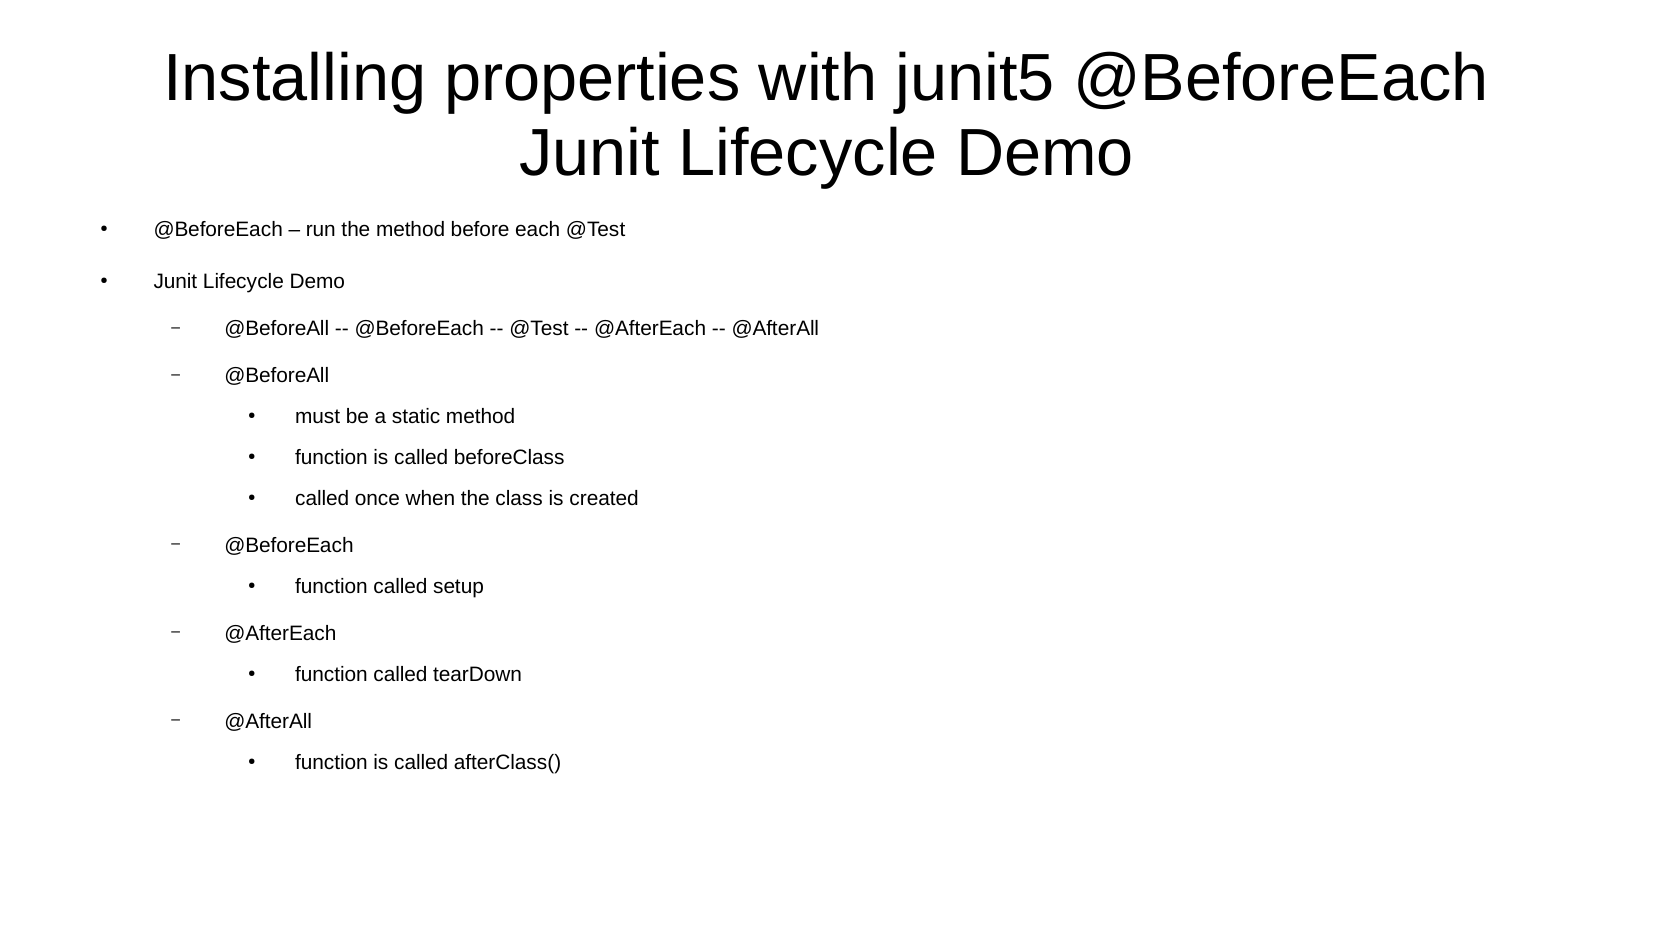

# Installing properties with junit5 @BeforeEach Junit Lifecycle Demo
@BeforeEach – run the method before each @Test
Junit Lifecycle Demo
@BeforeAll -- @BeforeEach -- @Test -- @AfterEach -- @AfterAll
@BeforeAll
must be a static method
function is called beforeClass
called once when the class is created
@BeforeEach
function called setup
@AfterEach
function called tearDown
@AfterAll
function is called afterClass()